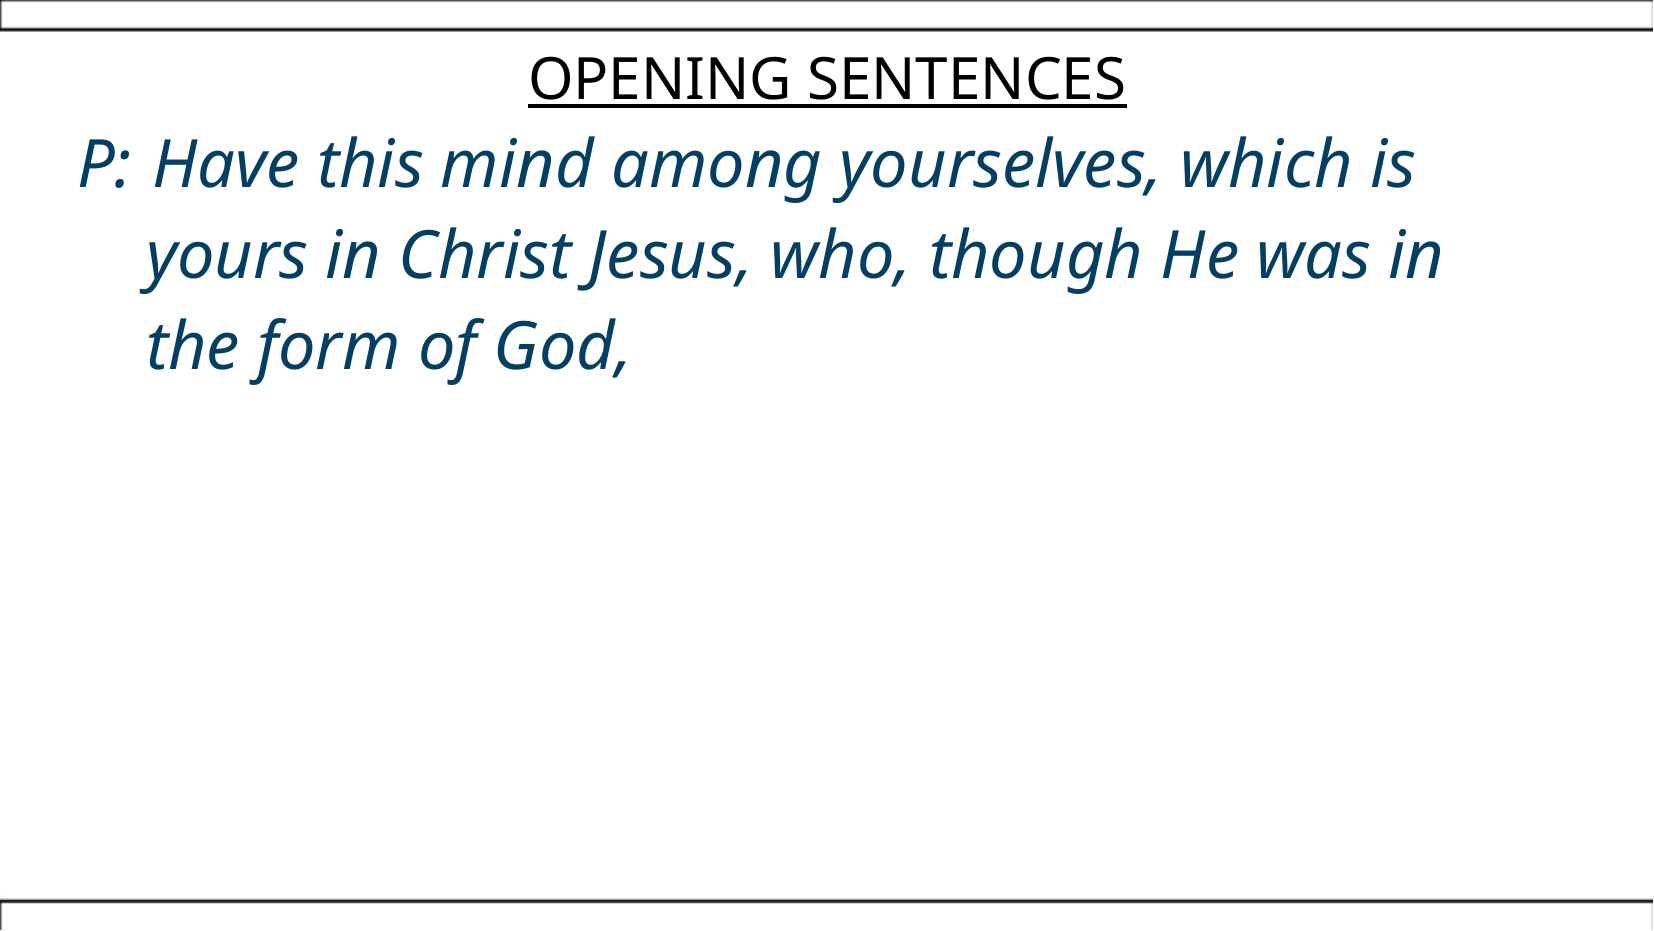

OPENING SENTENCES
P:	Have this mind among yourselves, which is
 yours in Christ Jesus, who, though He was in
 the form of God,